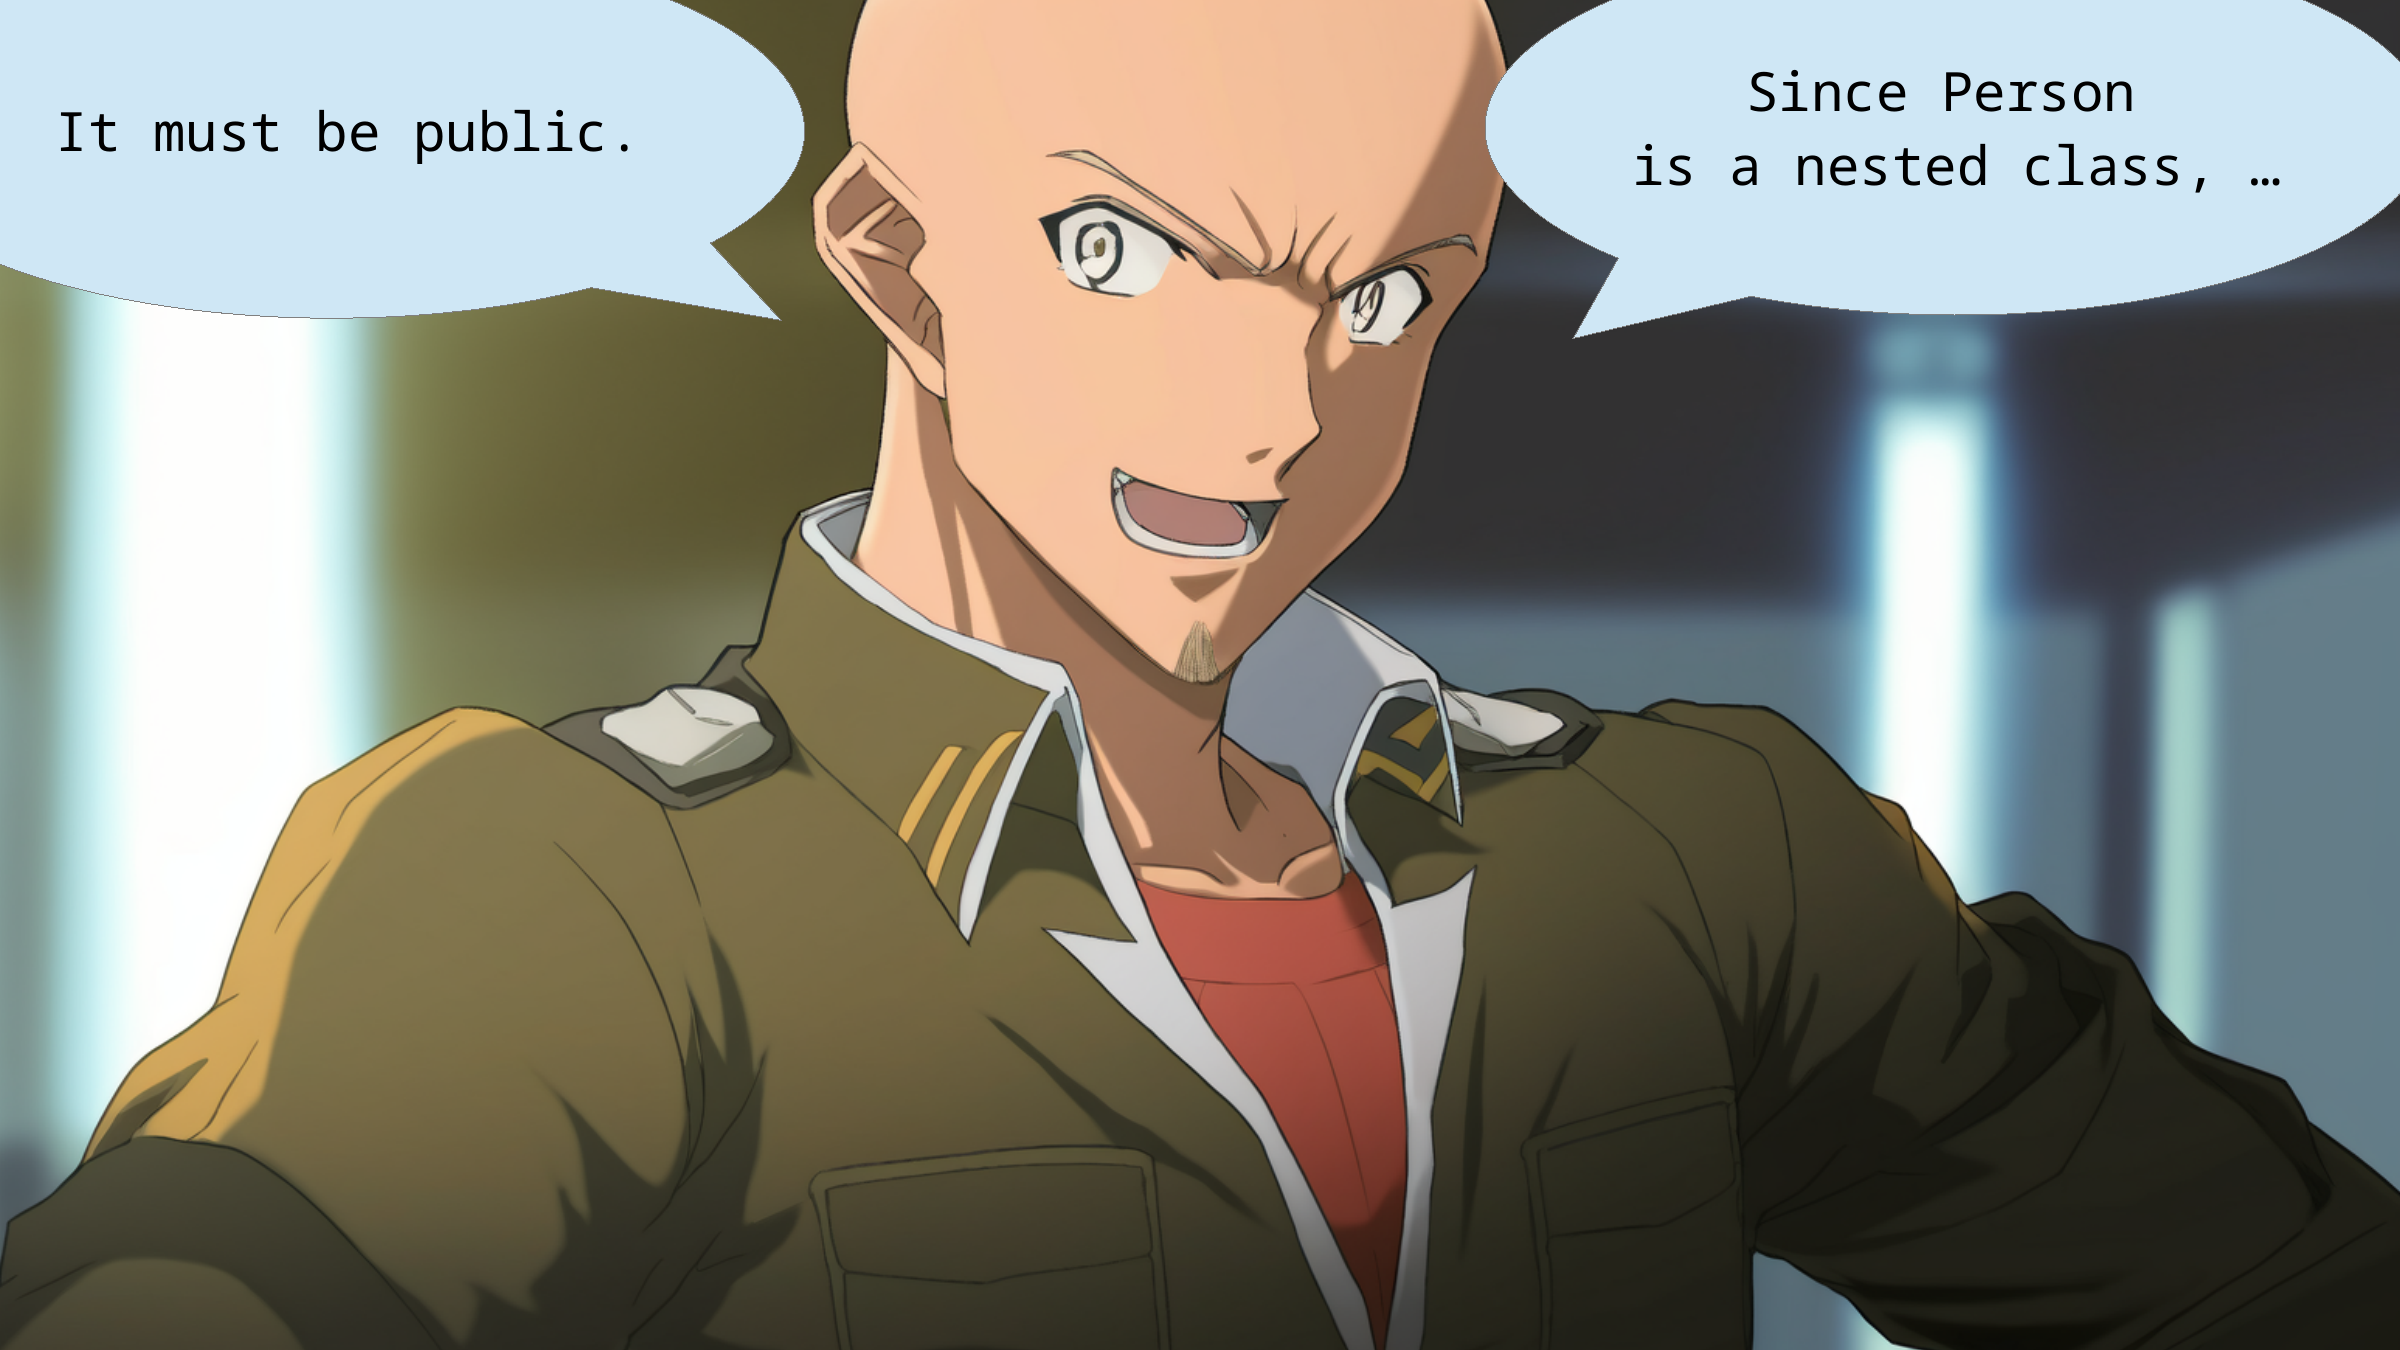

Since Person
is a nested class, …
 It must be public.